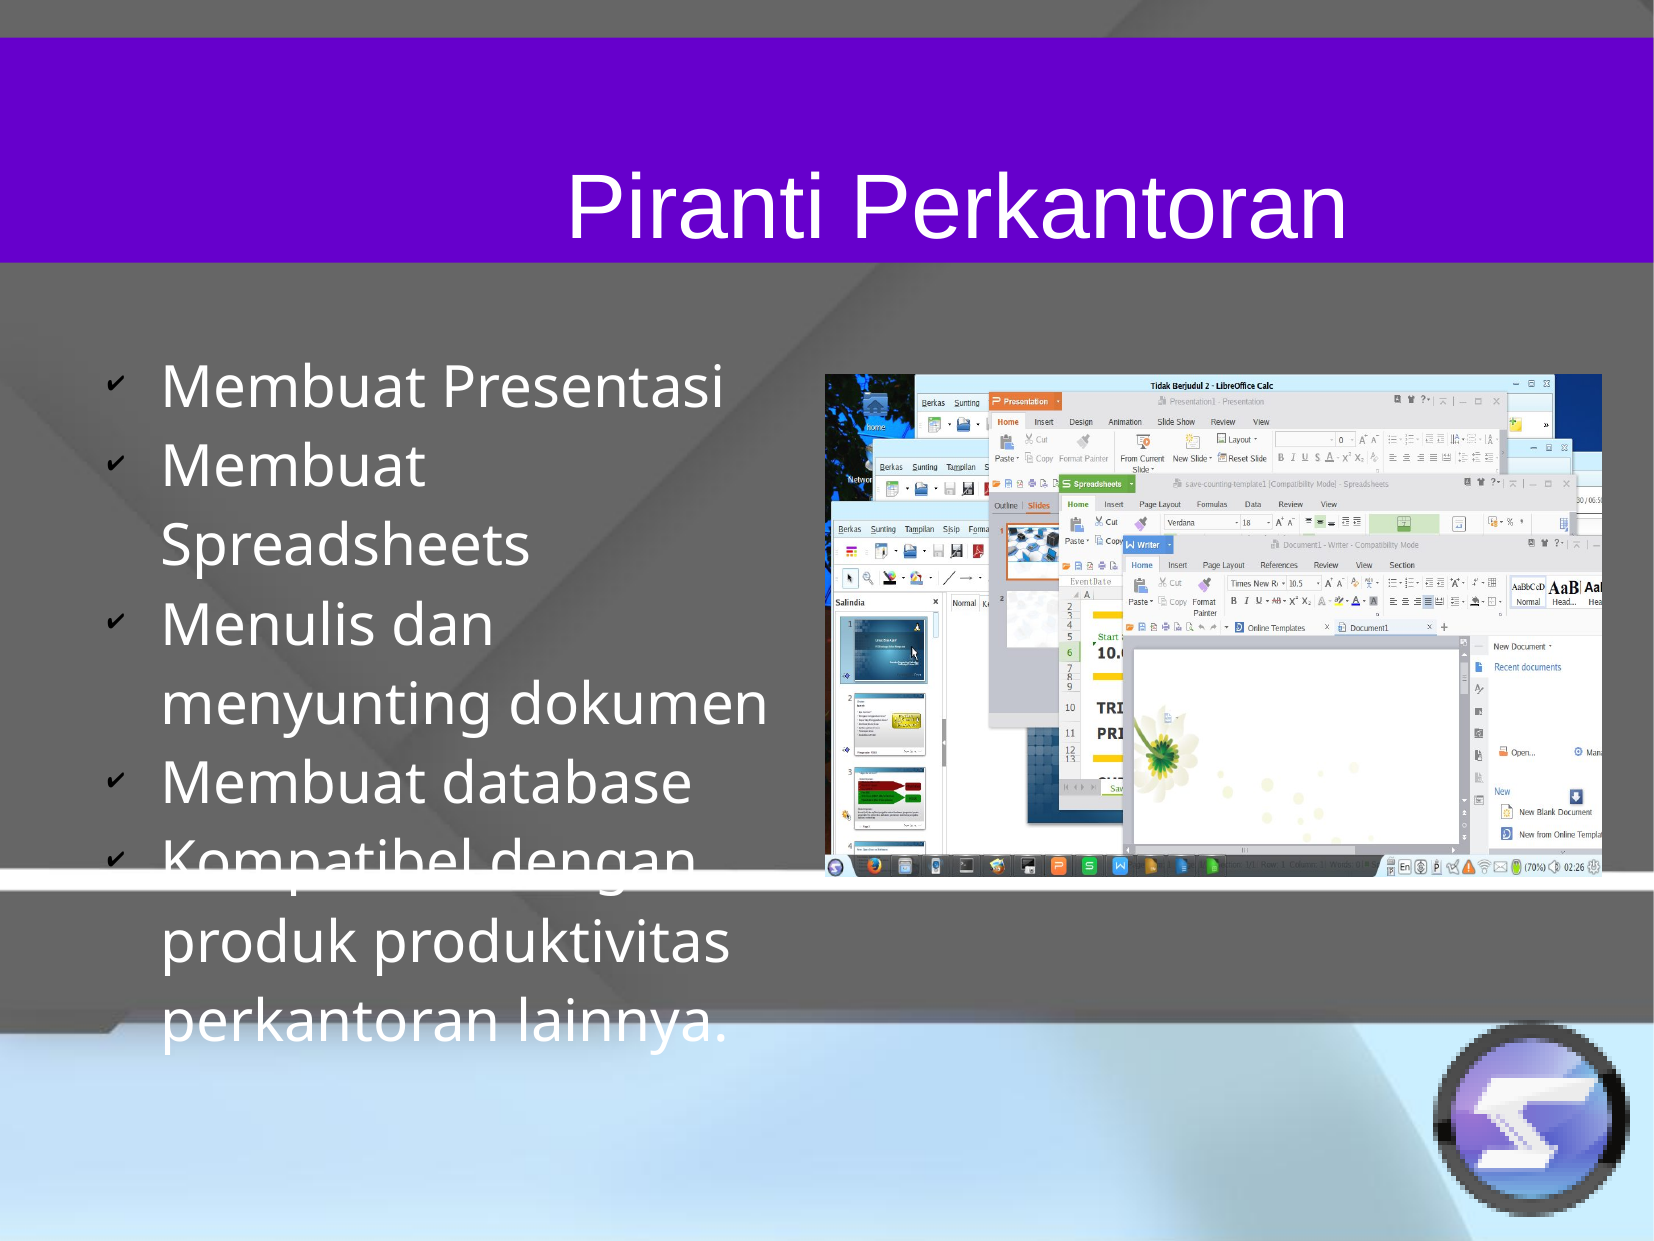

# Piranti Perkantoran
Membuat Presentasi
Membuat Spreadsheets
Menulis dan menyunting dokumen
Membuat database
Kompatibel dengan produk produktivitas perkantoran lainnya.